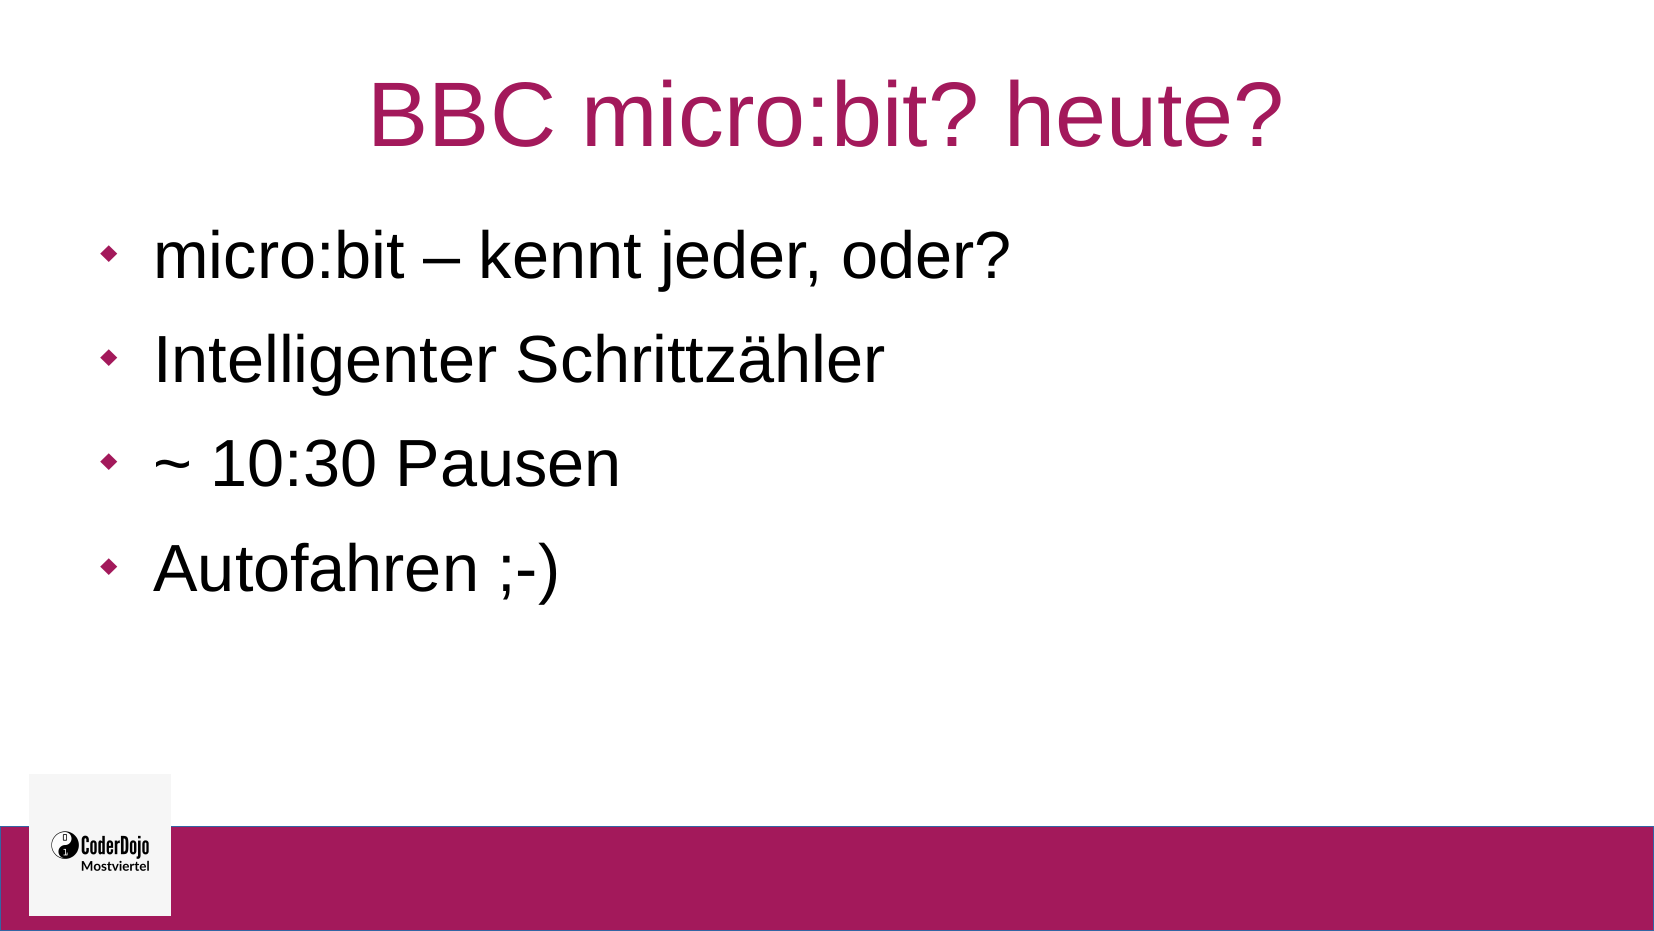

# BBC micro:bit? heute?
micro:bit – kennt jeder, oder?
Intelligenter Schrittzähler
~ 10:30 Pausen
Autofahren ;-)